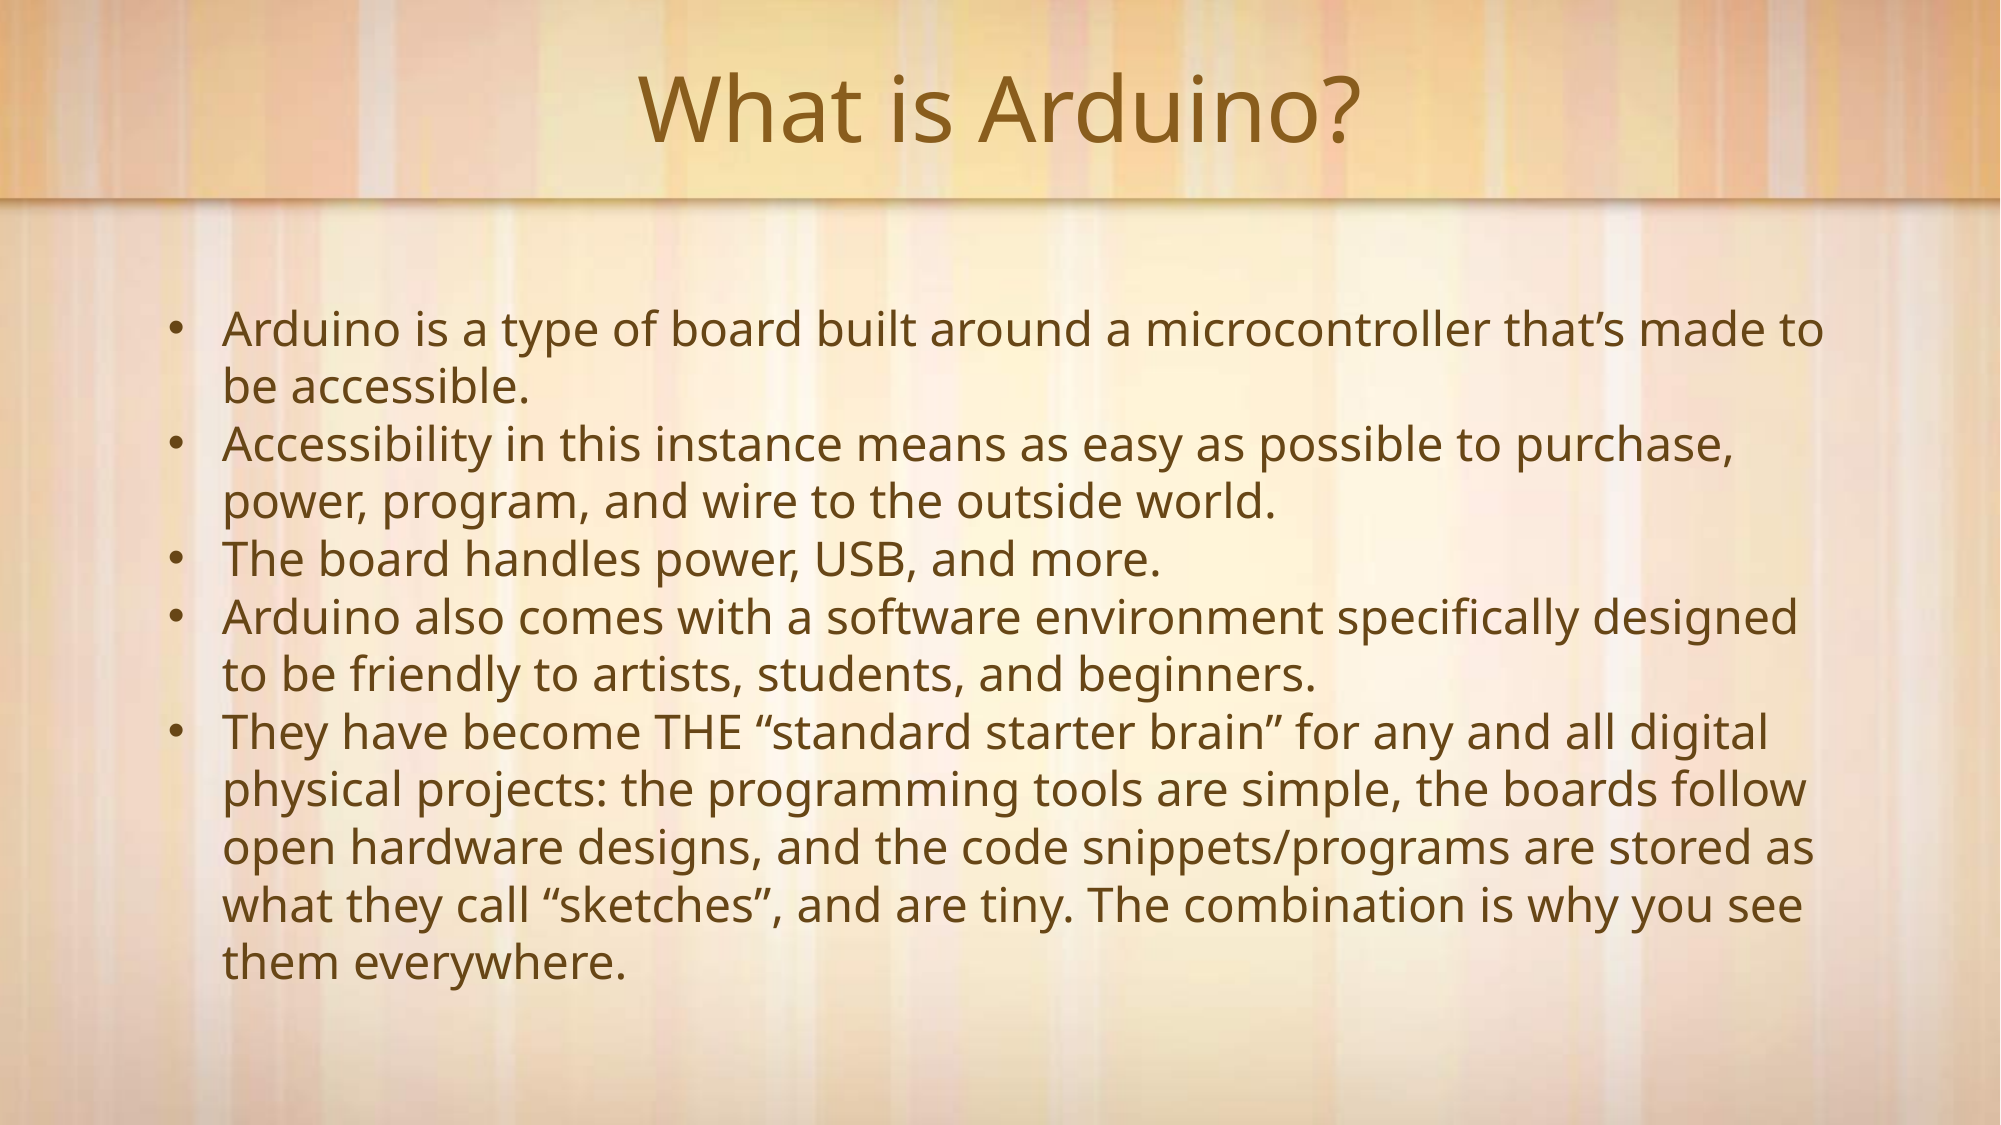

What is Arduino?
# Arduino is a type of board built around a microcontroller that’s made to be accessible.
Accessibility in this instance means as easy as possible to purchase, power, program, and wire to the outside world.
The board handles power, USB, and more.
Arduino also comes with a software environment specifically designed to be friendly to artists, students, and beginners.
They have become THE “standard starter brain” for any and all digital physical projects: the programming tools are simple, the boards follow open hardware designs, and the code snippets/programs are stored as what they call “sketches”, and are tiny. The combination is why you see them everywhere.